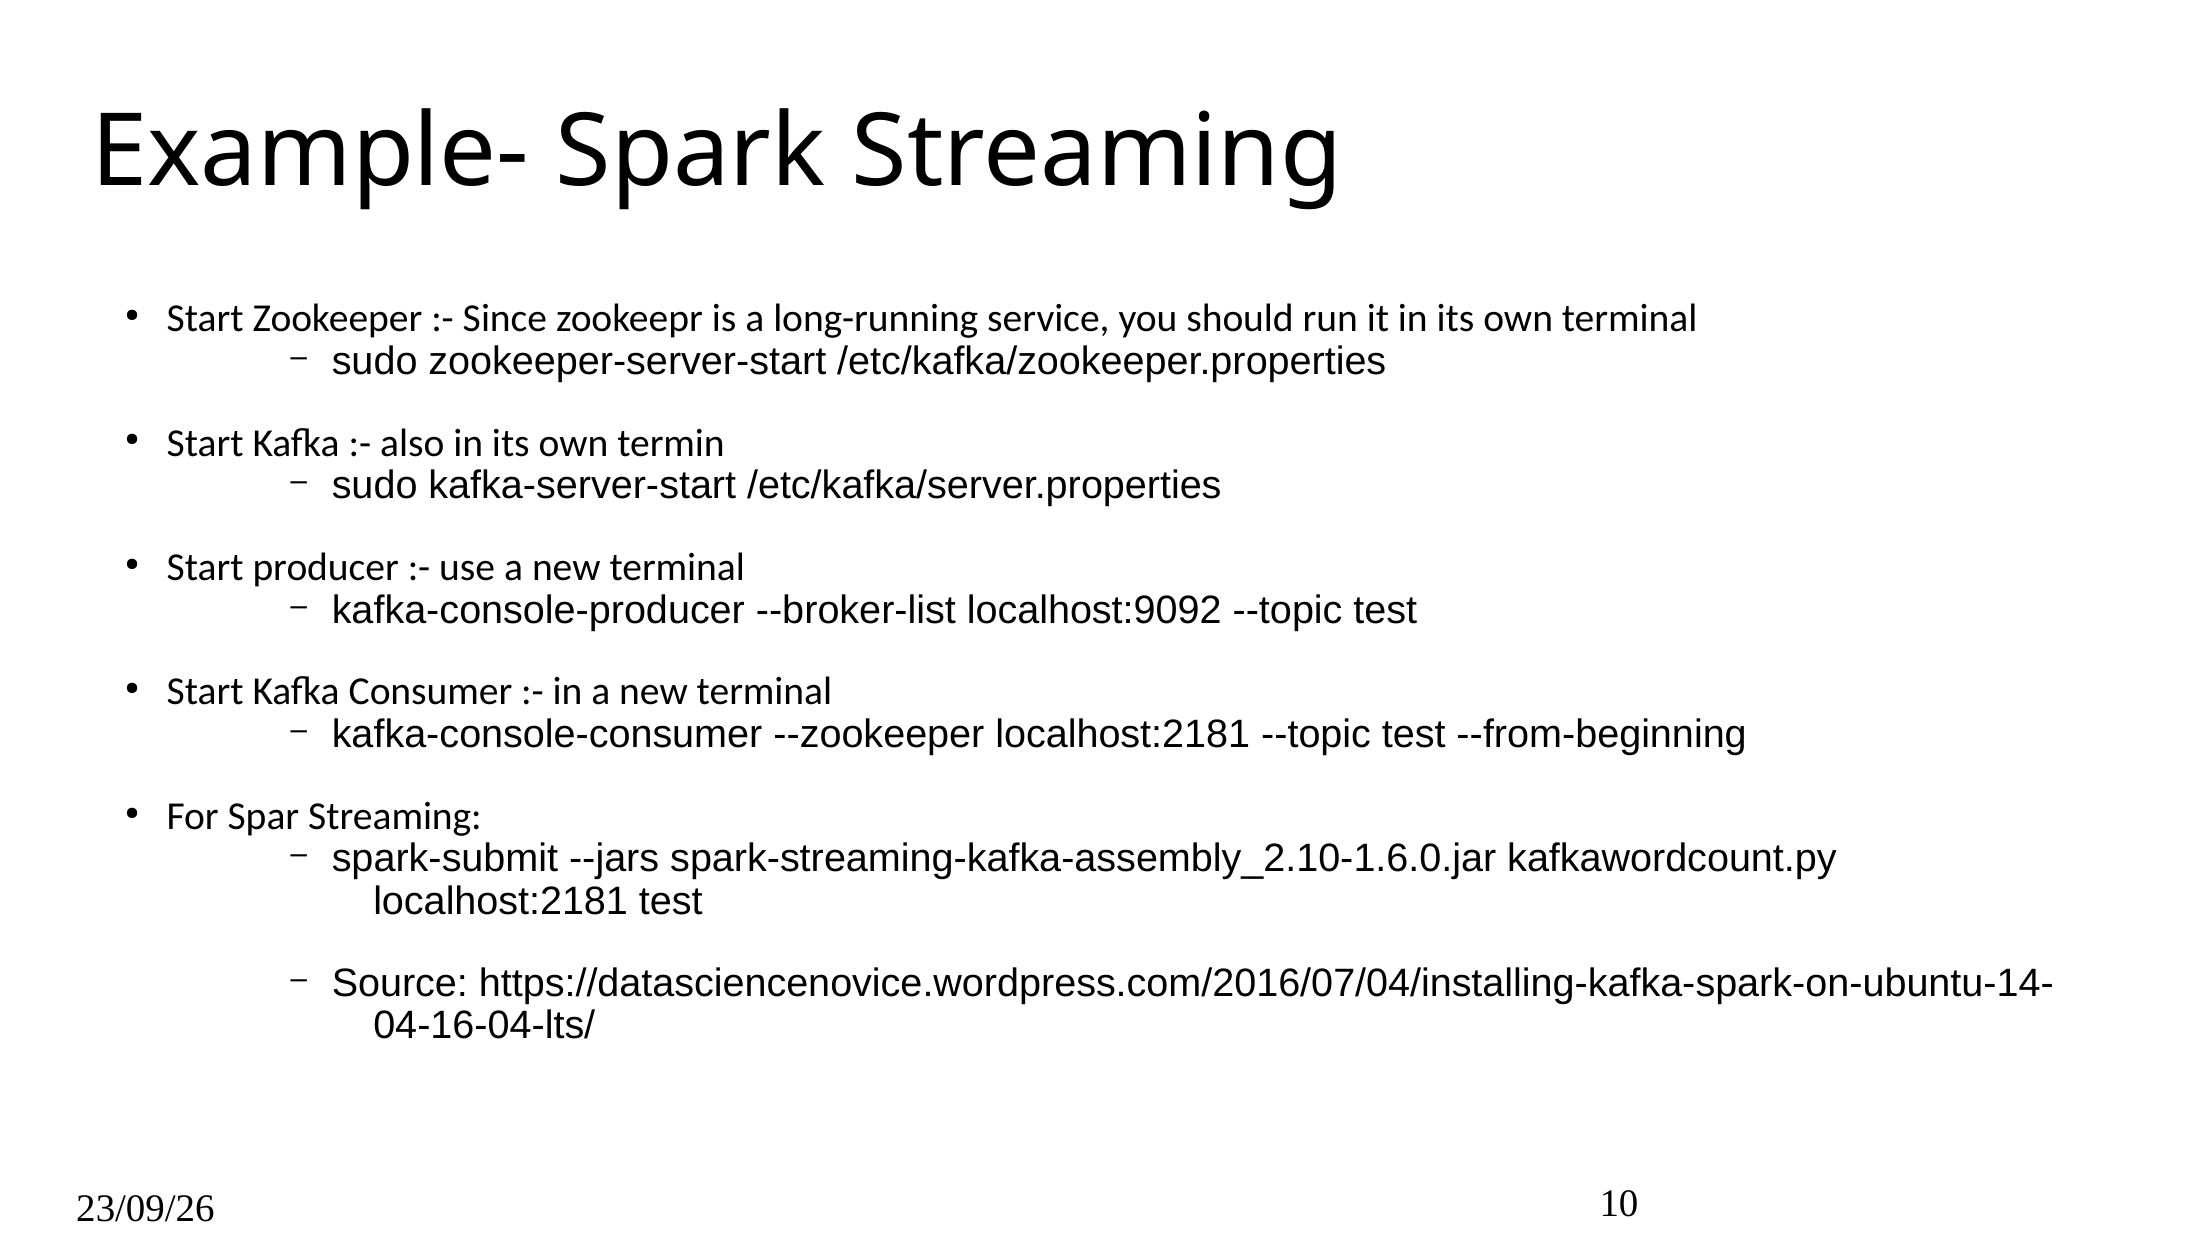

# Example- Spark Streaming
Start Zookeeper :- Since zookeepr is a long-running service, you should run it in its own terminal
sudo zookeeper-server-start /etc/kafka/zookeeper.properties
Start Kafka :- also in its own termin
sudo kafka-server-start /etc/kafka/server.properties
Start producer :- use a new terminal
kafka-console-producer --broker-list localhost:9092 --topic test
Start Kafka Consumer :- in a new terminal
kafka-console-consumer --zookeeper localhost:2181 --topic test --from-beginning
For Spar Streaming:
spark-submit --jars spark-streaming-kafka-assembly_2.10-1.6.0.jar kafkawordcount.py localhost:2181 test
Source: https://datasciencenovice.wordpress.com/2016/07/04/installing-kafka-spark-on-ubuntu-14-04-16-04-lts/